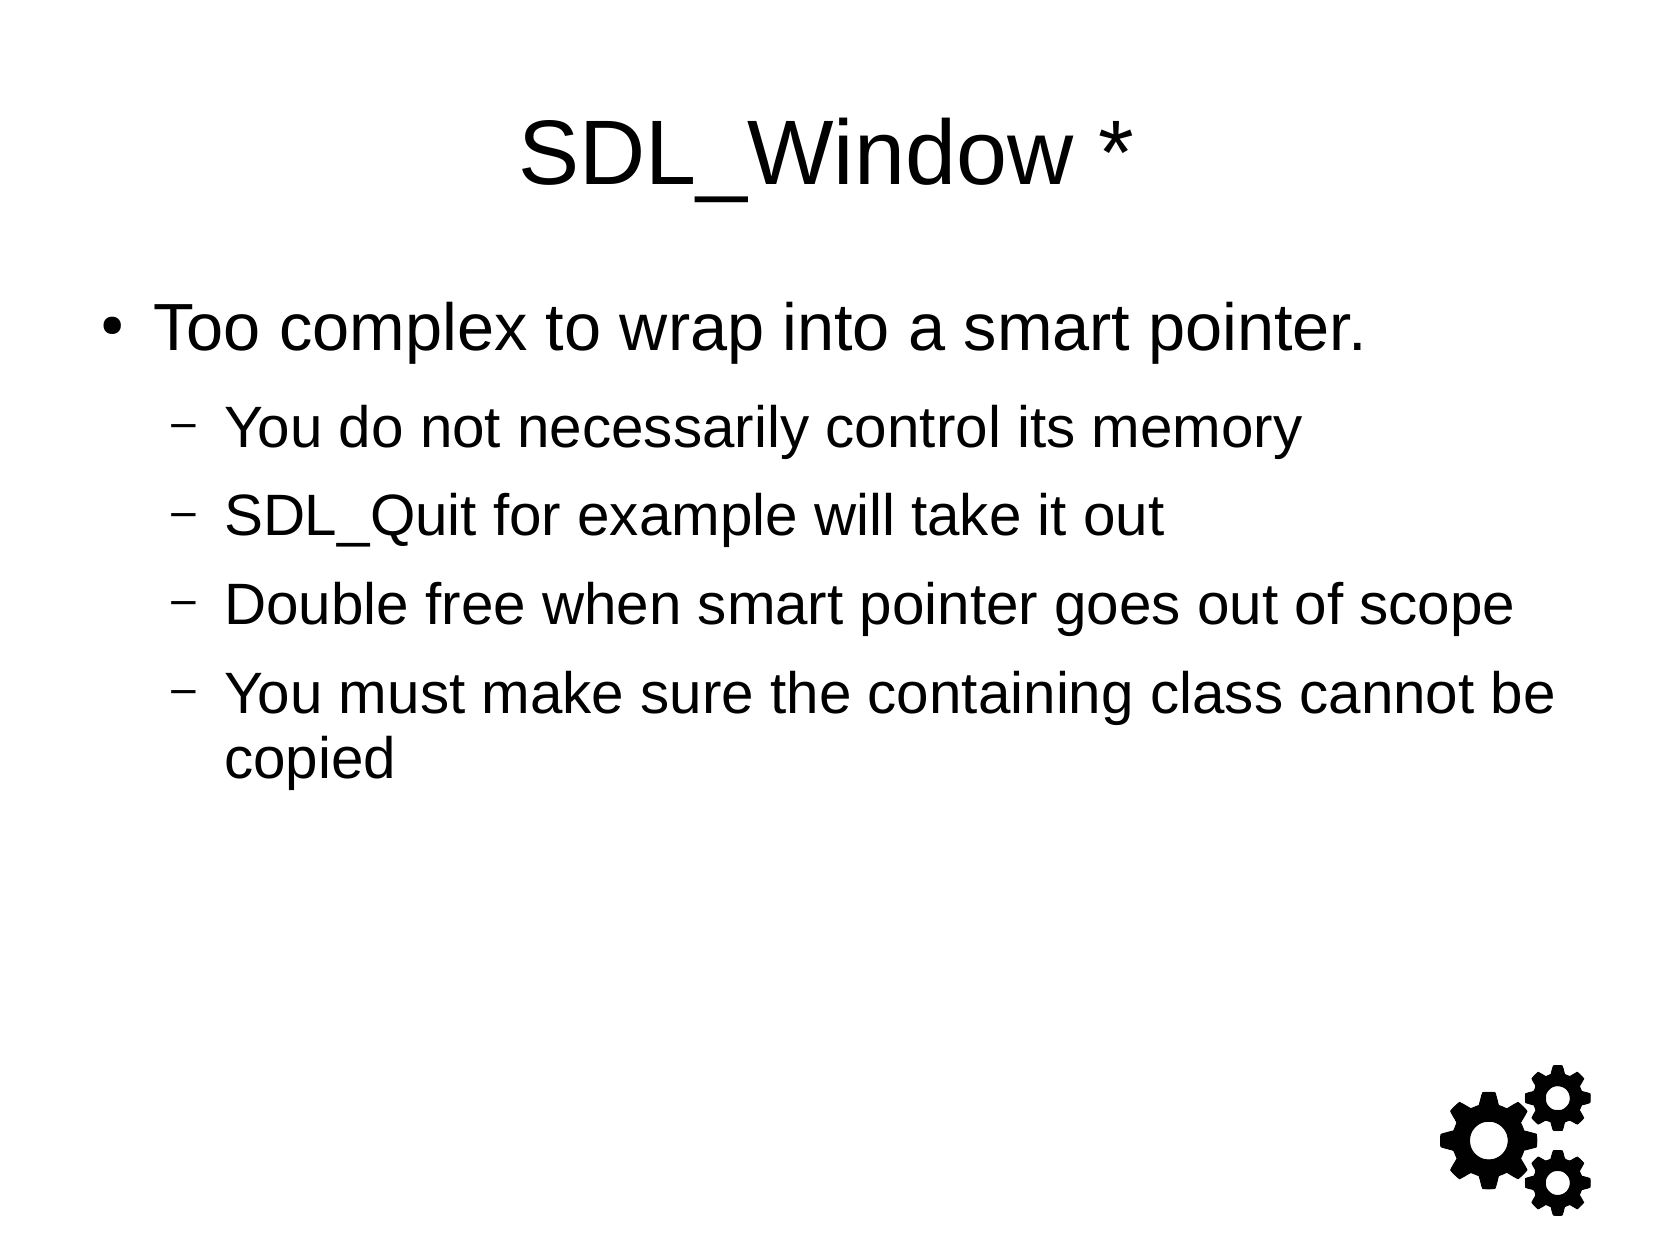

# SDL_Window *
Too complex to wrap into a smart pointer.
You do not necessarily control its memory
SDL_Quit for example will take it out
Double free when smart pointer goes out of scope
You must make sure the containing class cannot be copied